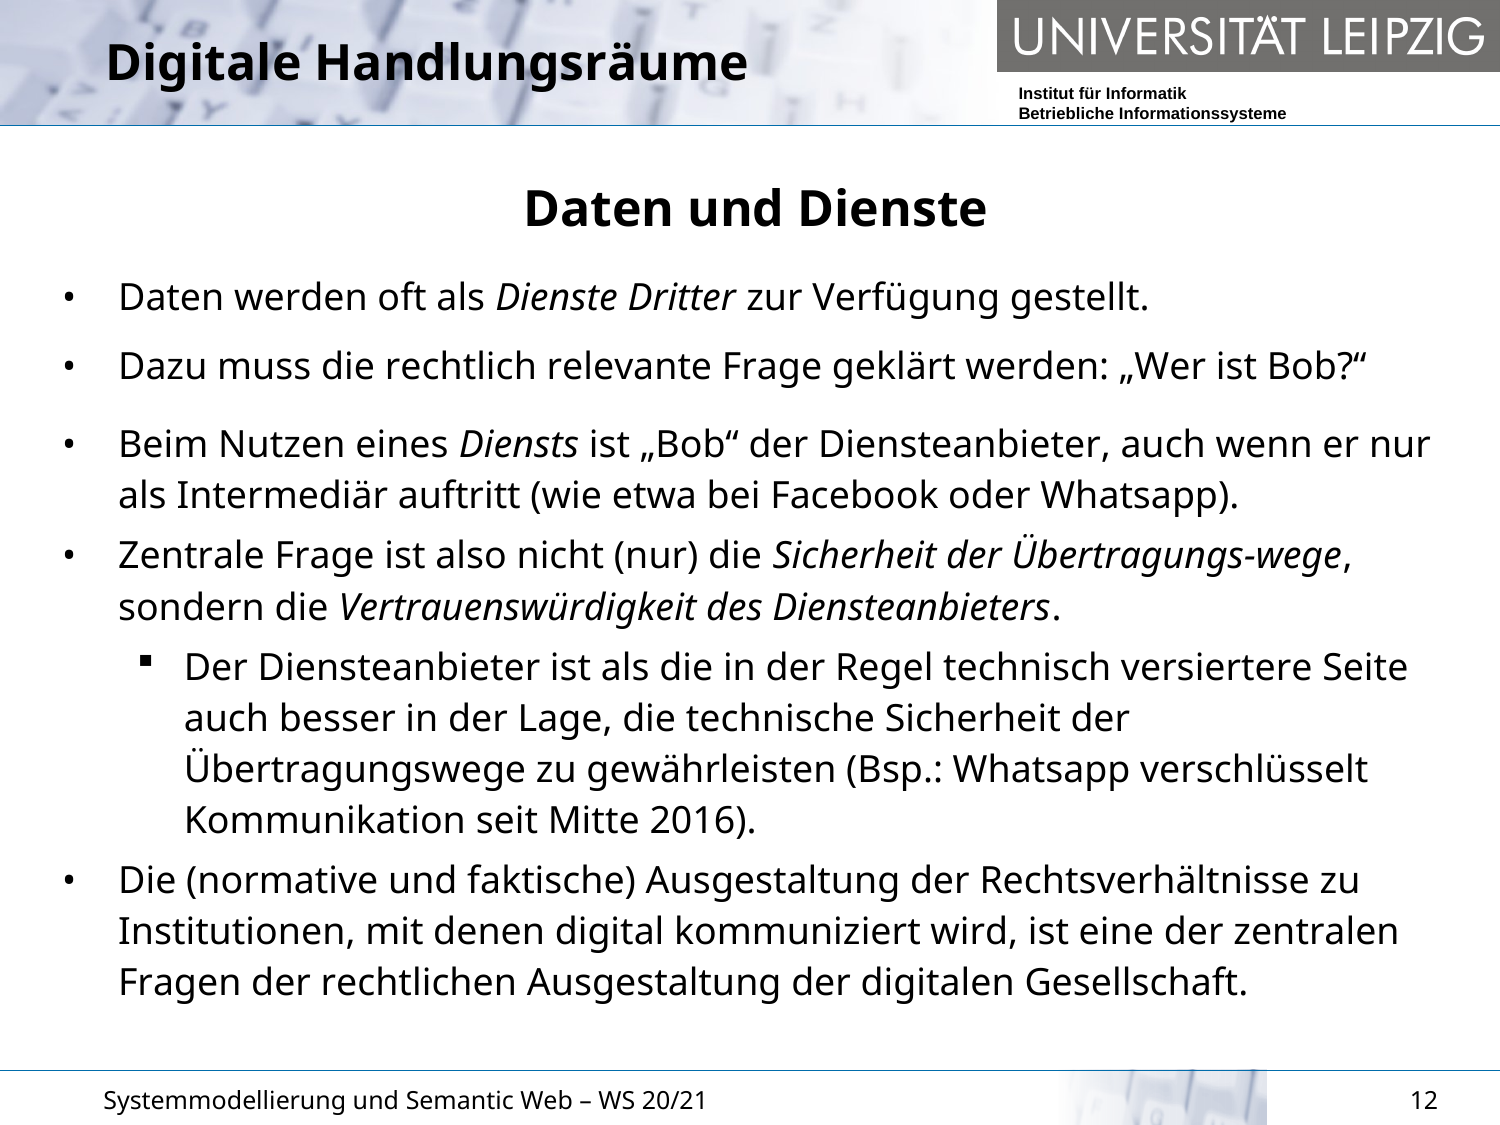

Digitale Handlungsräume
# Daten und Dienste
Daten werden oft als Dienste Dritter zur Verfügung gestellt.
Dazu muss die rechtlich relevante Frage geklärt werden: „Wer ist Bob?“
Beim Nutzen eines Diensts ist „Bob“ der Diensteanbieter, auch wenn er nur als Intermediär auftritt (wie etwa bei Facebook oder Whatsapp).
Zentrale Frage ist also nicht (nur) die Sicherheit der Übertragungs-wege, sondern die Vertrauenswürdigkeit des Diensteanbieters.
Der Diensteanbieter ist als die in der Regel technisch versiertere Seite auch besser in der Lage, die technische Sicherheit der Übertragungswege zu gewährleisten (Bsp.: Whatsapp verschlüsselt Kommunikation seit Mitte 2016).
Die (normative und faktische) Ausgestaltung der Rechtsverhältnisse zu Institutionen, mit denen digital kommuniziert wird, ist eine der zentralen Fragen der rechtlichen Ausgestaltung der digitalen Gesellschaft.
Systemmodellierung und Semantic Web – WS 20/21
12